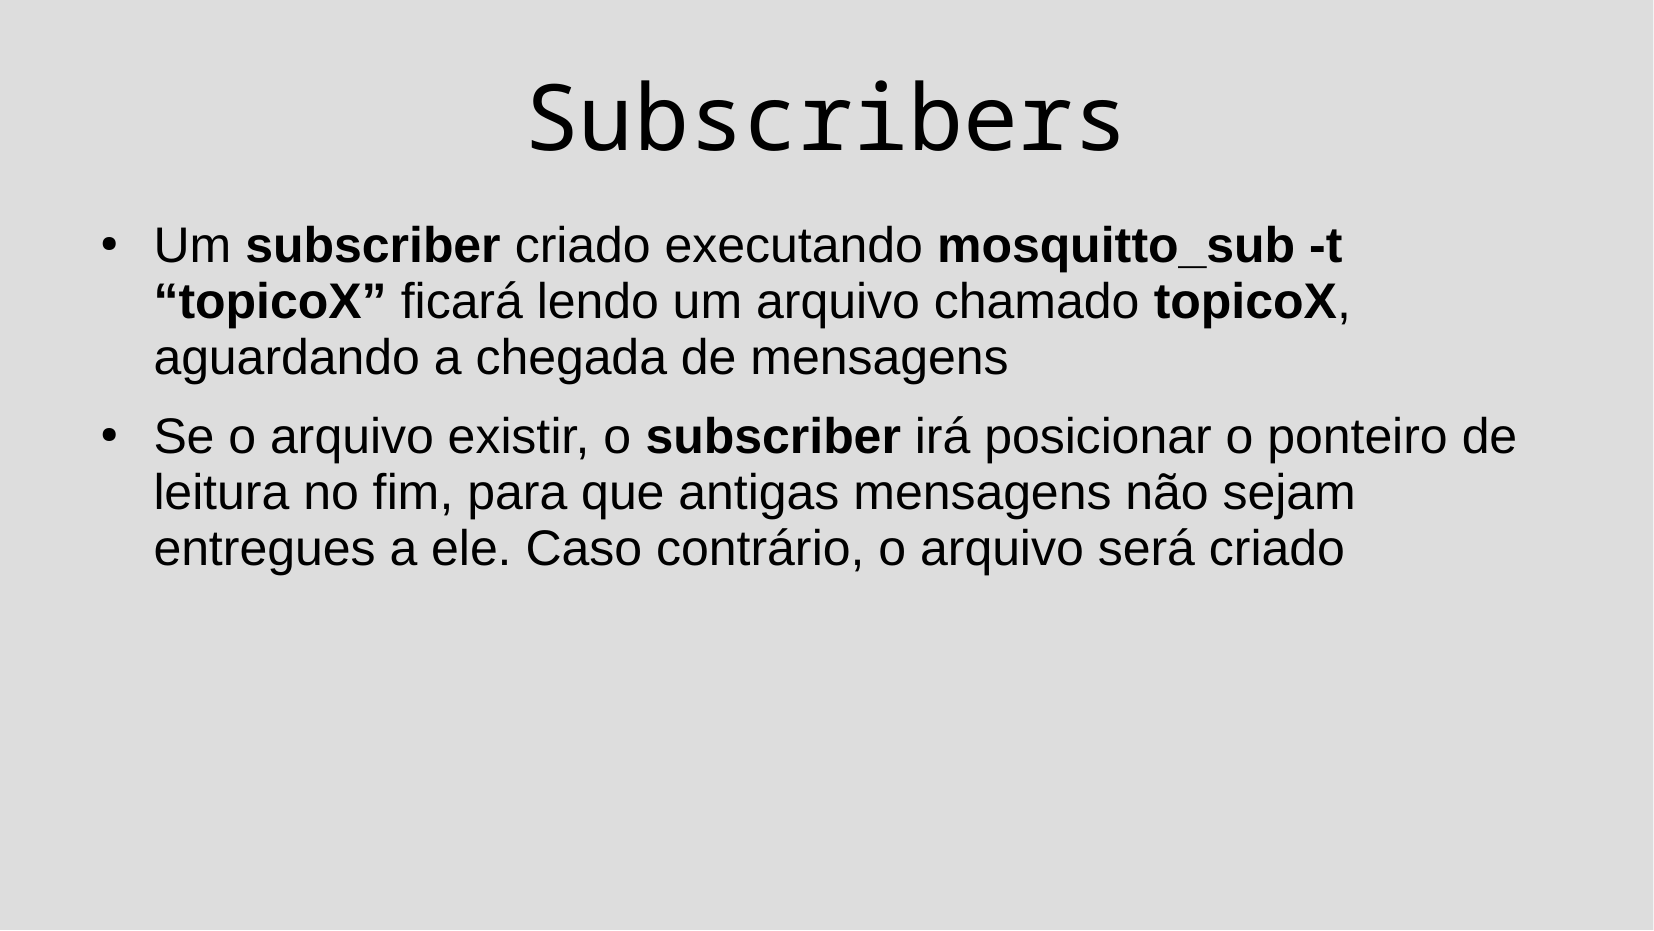

# Subscribers
Um subscriber criado executando mosquitto_sub -t “topicoX” ficará lendo um arquivo chamado topicoX, aguardando a chegada de mensagens
Se o arquivo existir, o subscriber irá posicionar o ponteiro de leitura no fim, para que antigas mensagens não sejam entregues a ele. Caso contrário, o arquivo será criado